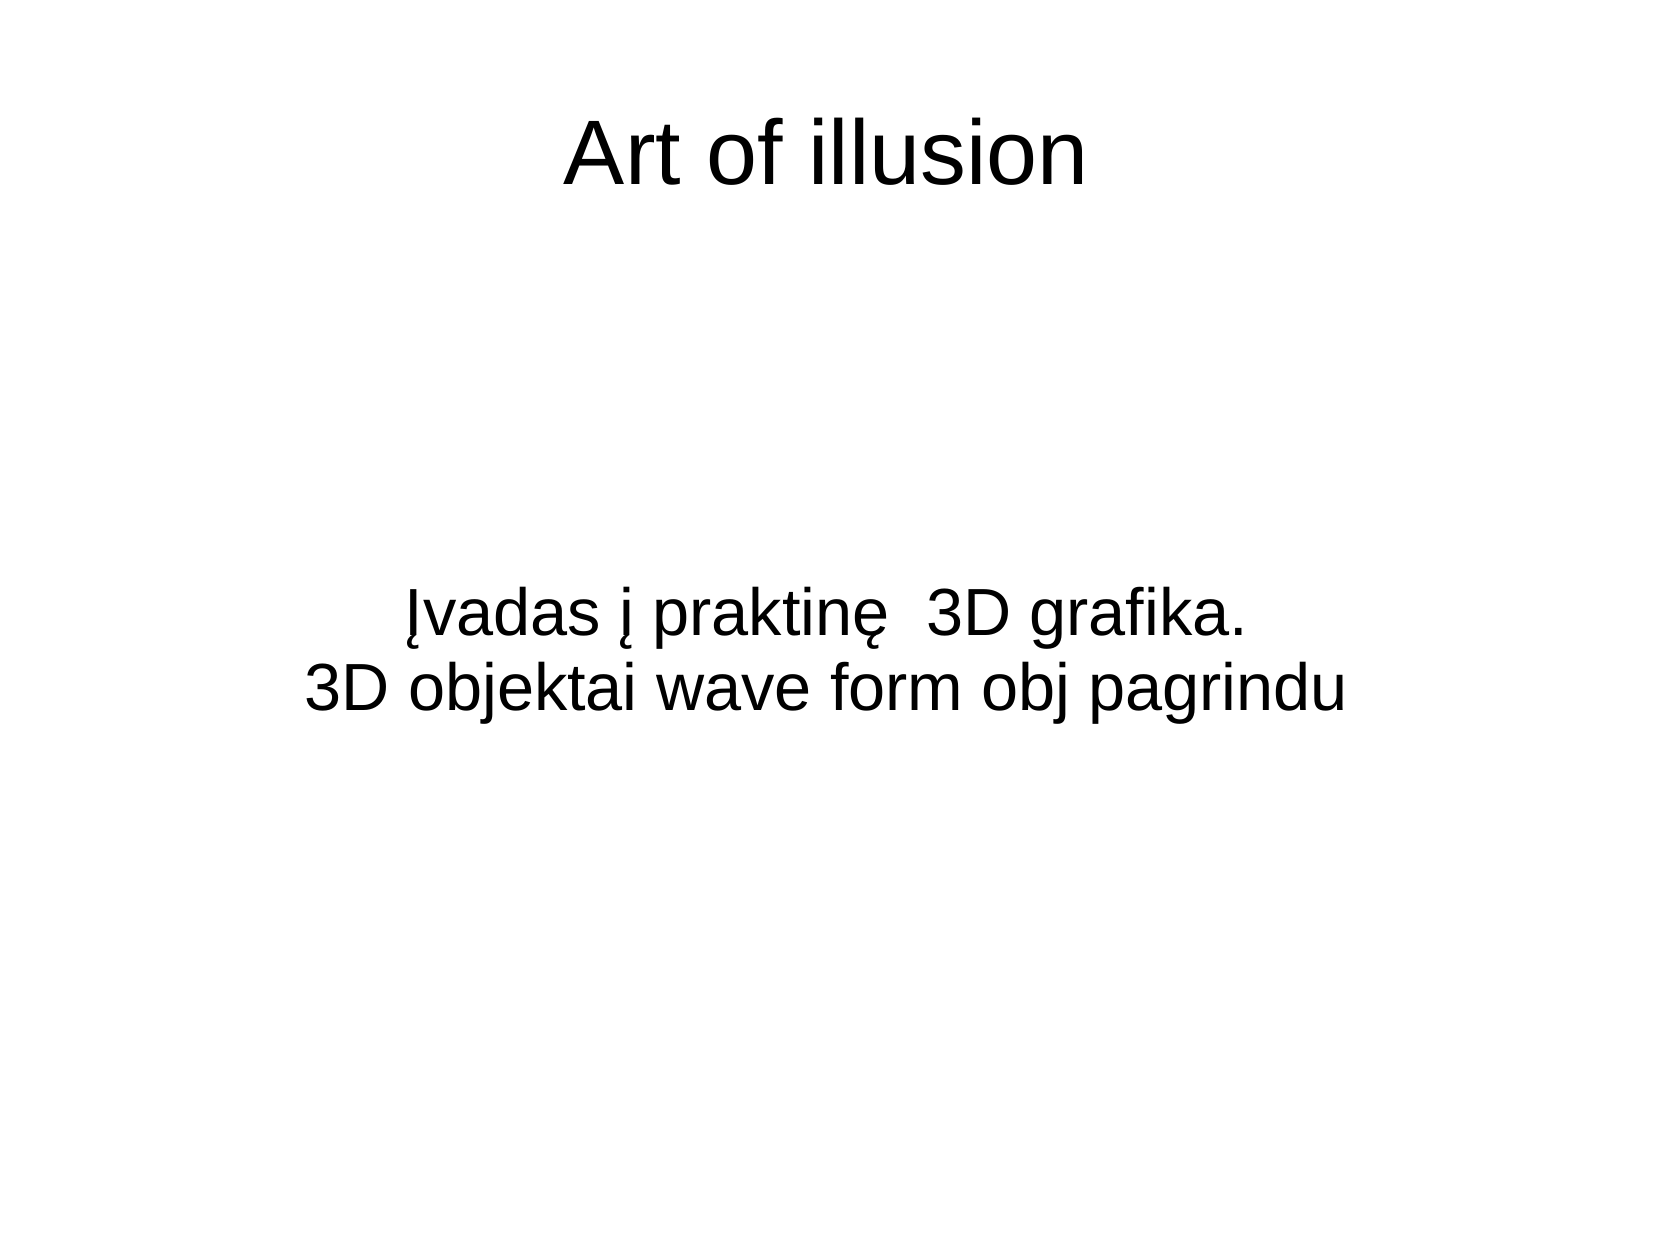

# Art of illusion
Įvadas į praktinę 3D grafika.
3D objektai wave form obj pagrindu